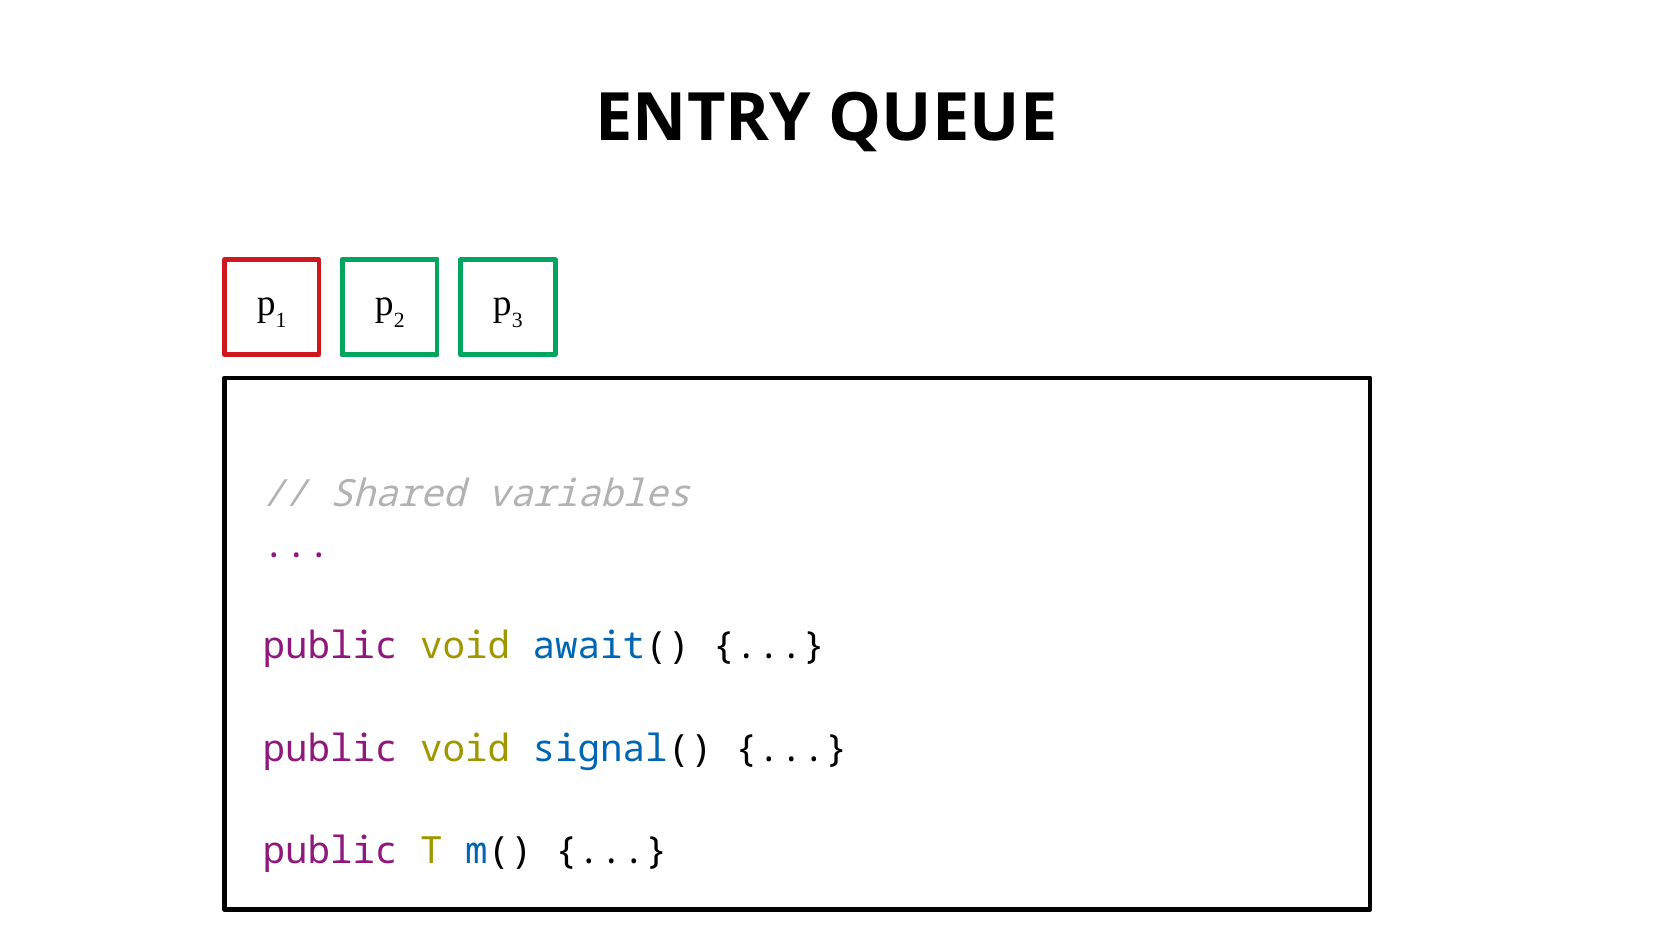

# ENTRY QUEUE
p1
p2
p2
p3
// Shared variables
...
public void await() {...}
public void signal() {...}
public T m() {...}
...